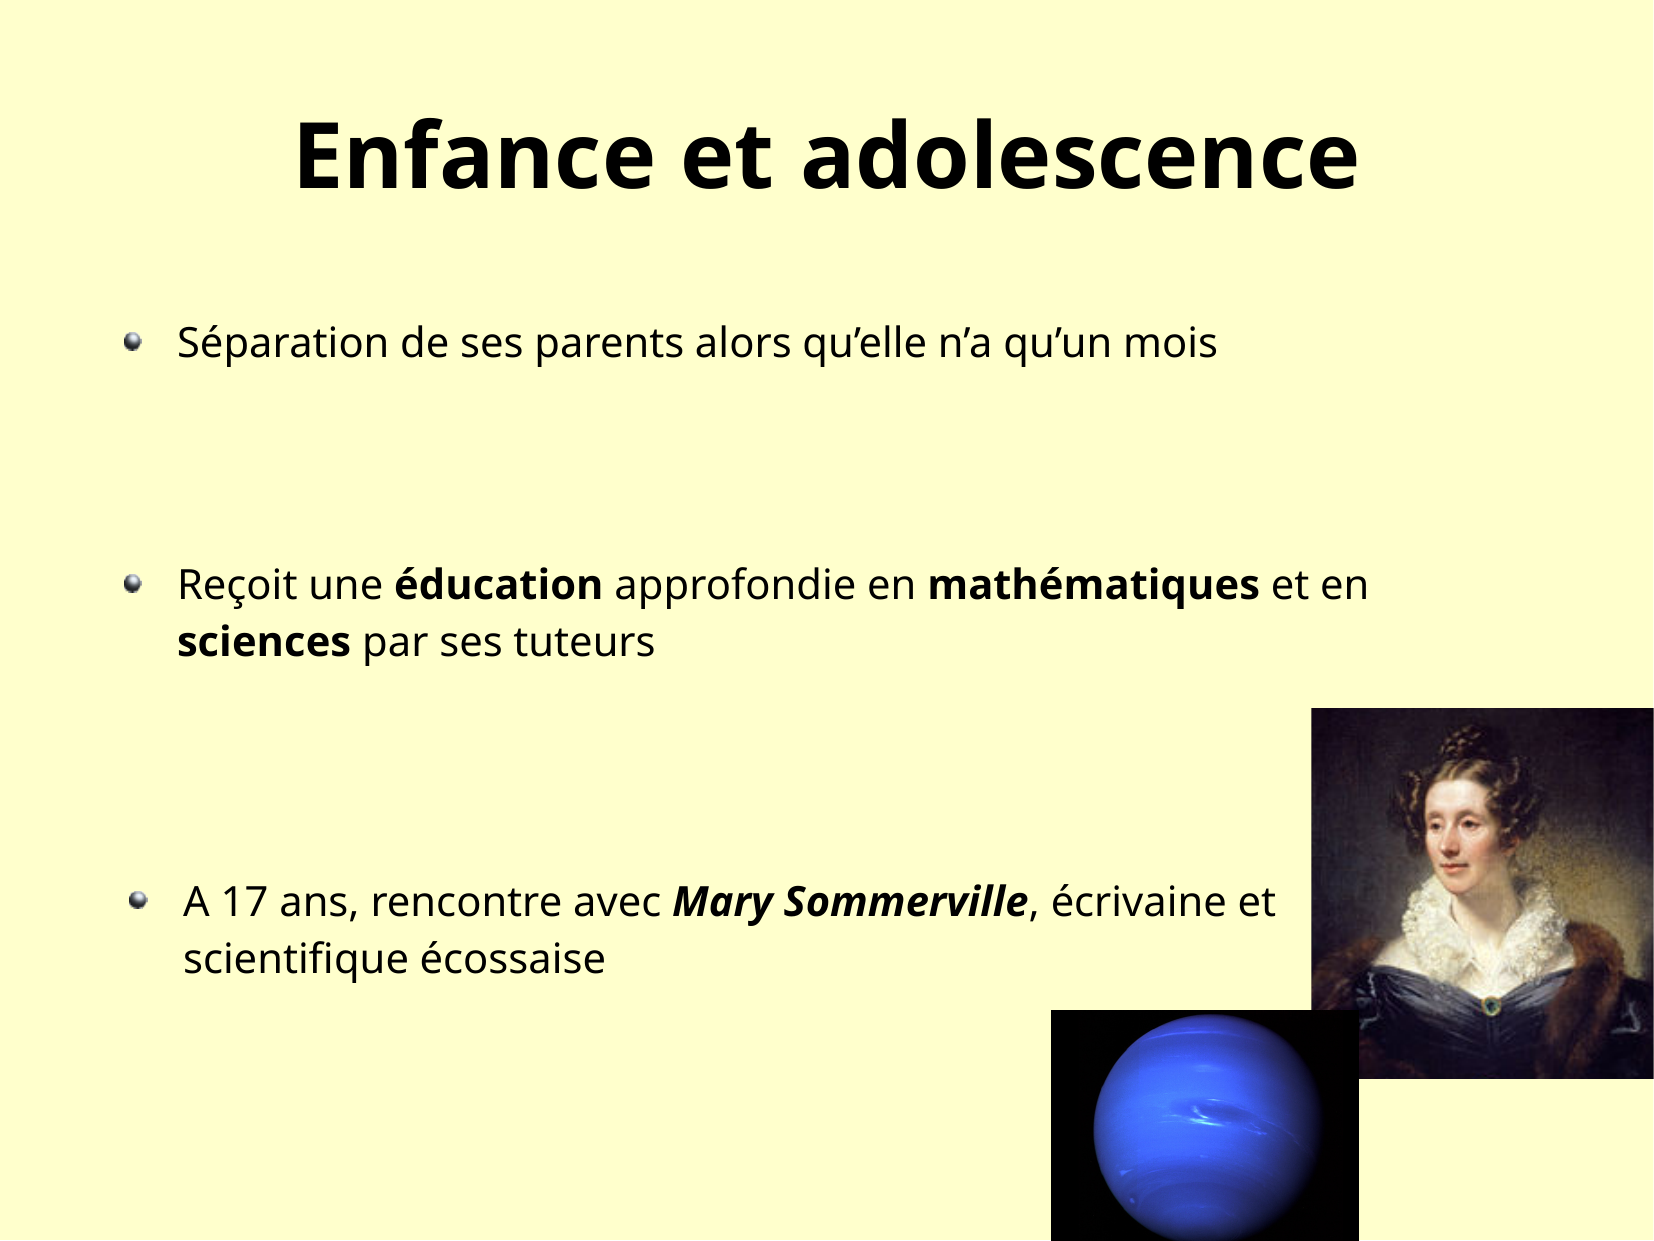

# Enfance et adolescence
Séparation de ses parents alors qu’elle n’a qu’un mois
Reçoit une éducation approfondie en mathématiques et en sciences par ses tuteurs
A 17 ans, rencontre avec Mary Sommerville, écrivaine et scientifique écossaise